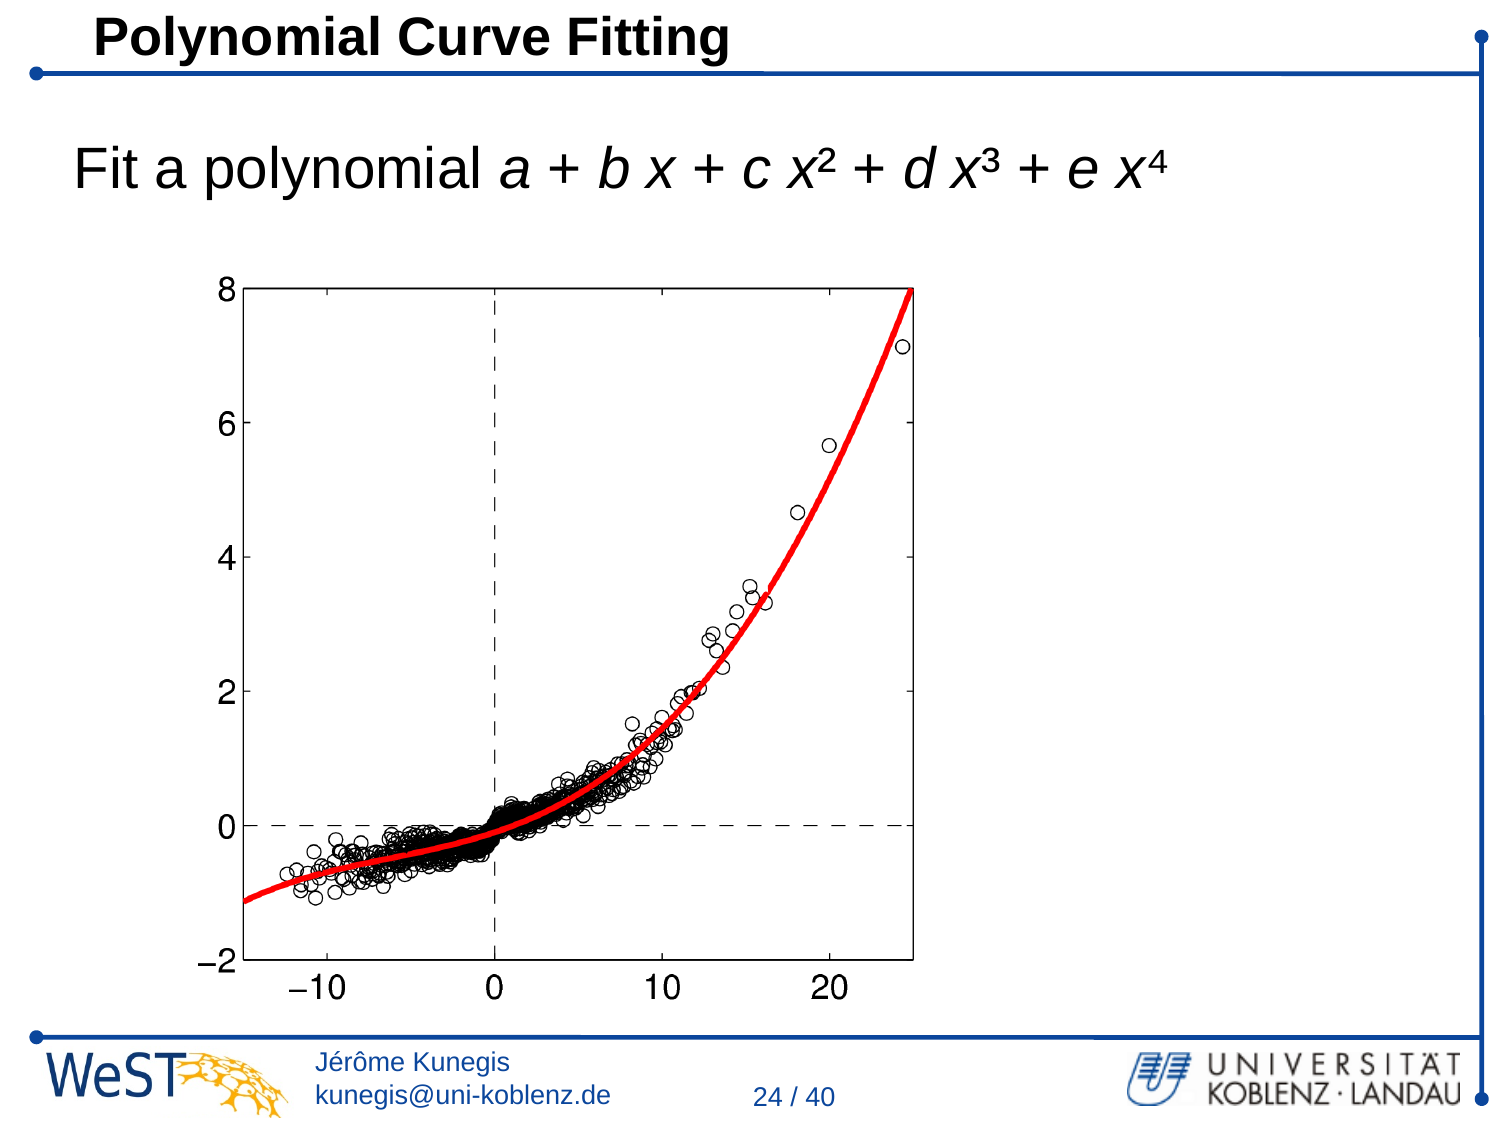

Polynomial Curve Fitting
Fit a polynomial a + b x + c x² + d x³ + e x⁴